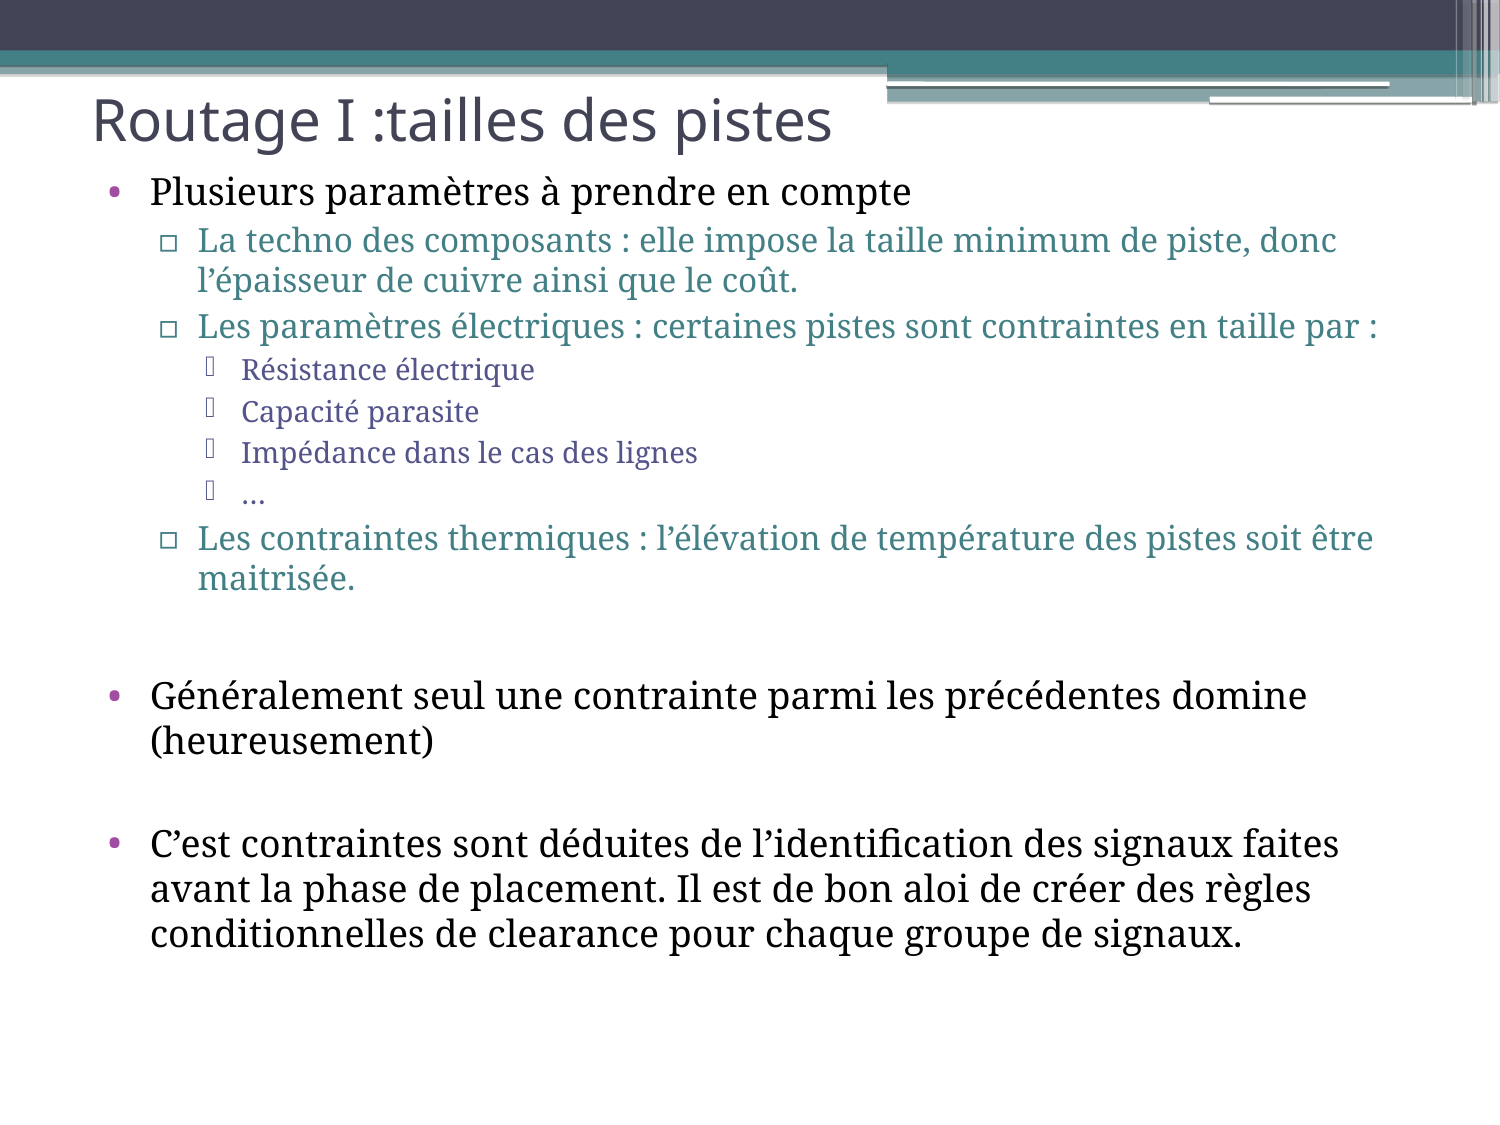

# Routage I :tailles des pistes
Plusieurs paramètres à prendre en compte
La techno des composants : elle impose la taille minimum de piste, donc l’épaisseur de cuivre ainsi que le coût.
Les paramètres électriques : certaines pistes sont contraintes en taille par :
Résistance électrique
Capacité parasite
Impédance dans le cas des lignes
…
Les contraintes thermiques : l’élévation de température des pistes soit être maitrisée.
Généralement seul une contrainte parmi les précédentes domine (heureusement)
C’est contraintes sont déduites de l’identification des signaux faites avant la phase de placement. Il est de bon aloi de créer des règles conditionnelles de clearance pour chaque groupe de signaux.